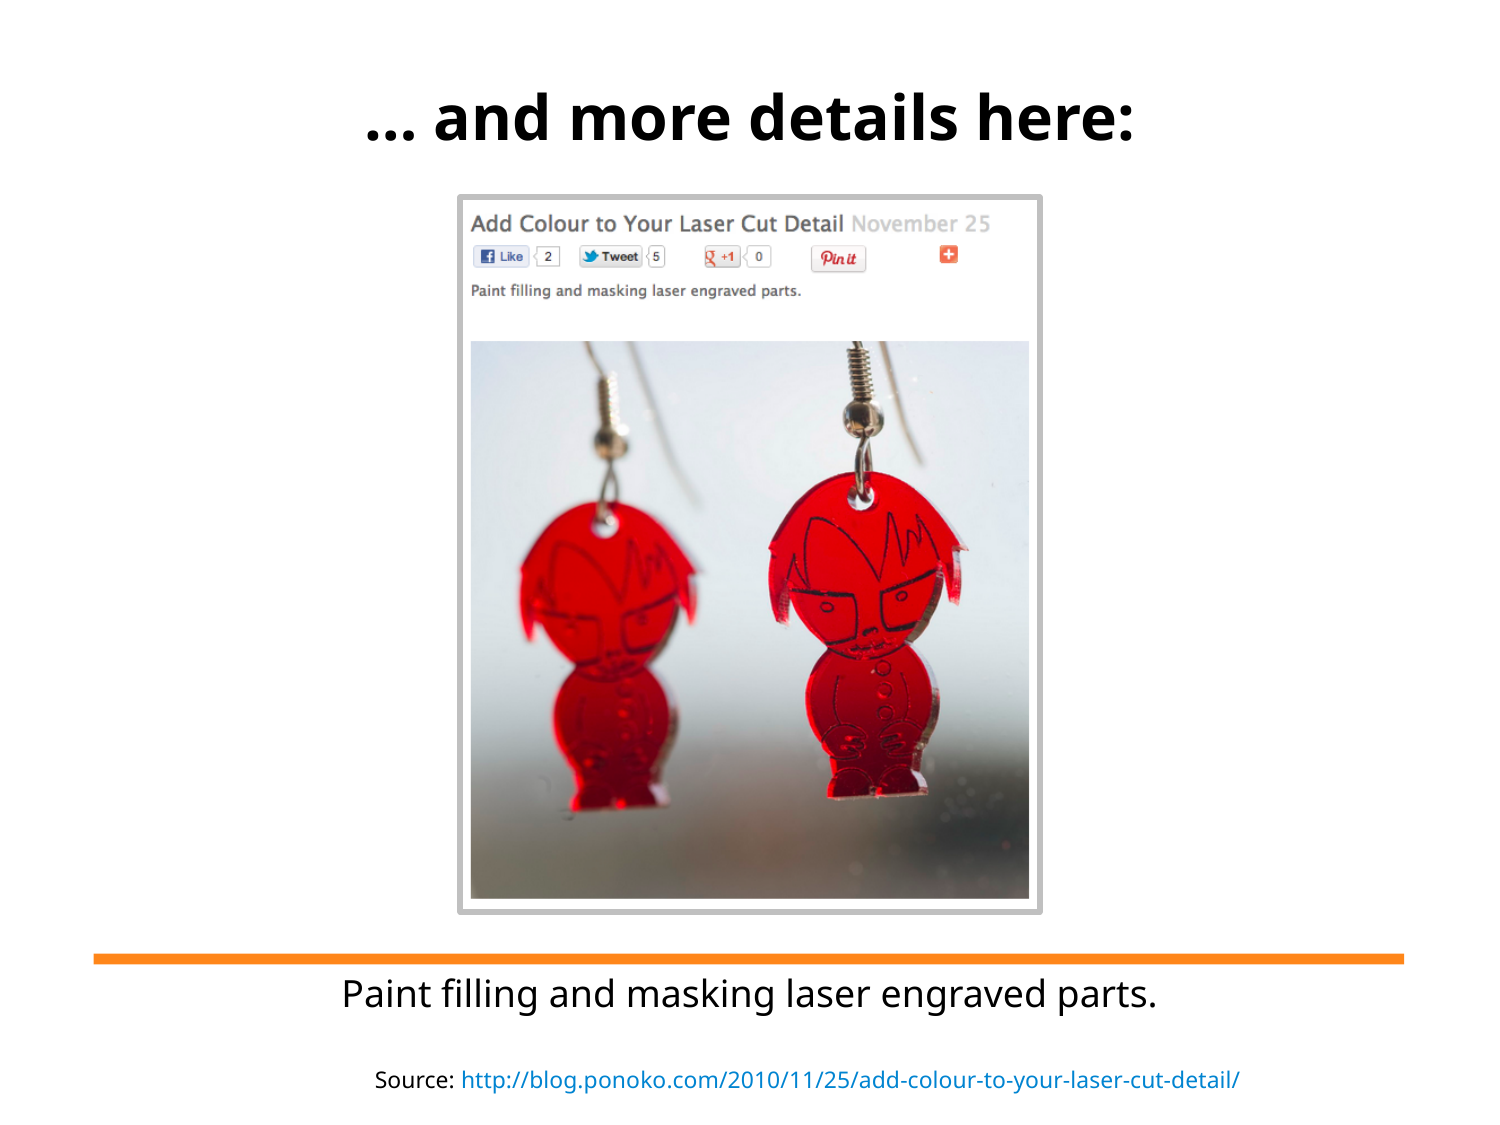

# … and more details here:
Paint filling and masking laser engraved parts.
Source: http://blog.ponoko.com/2010/11/25/add-colour-to-your-laser-cut-detail/